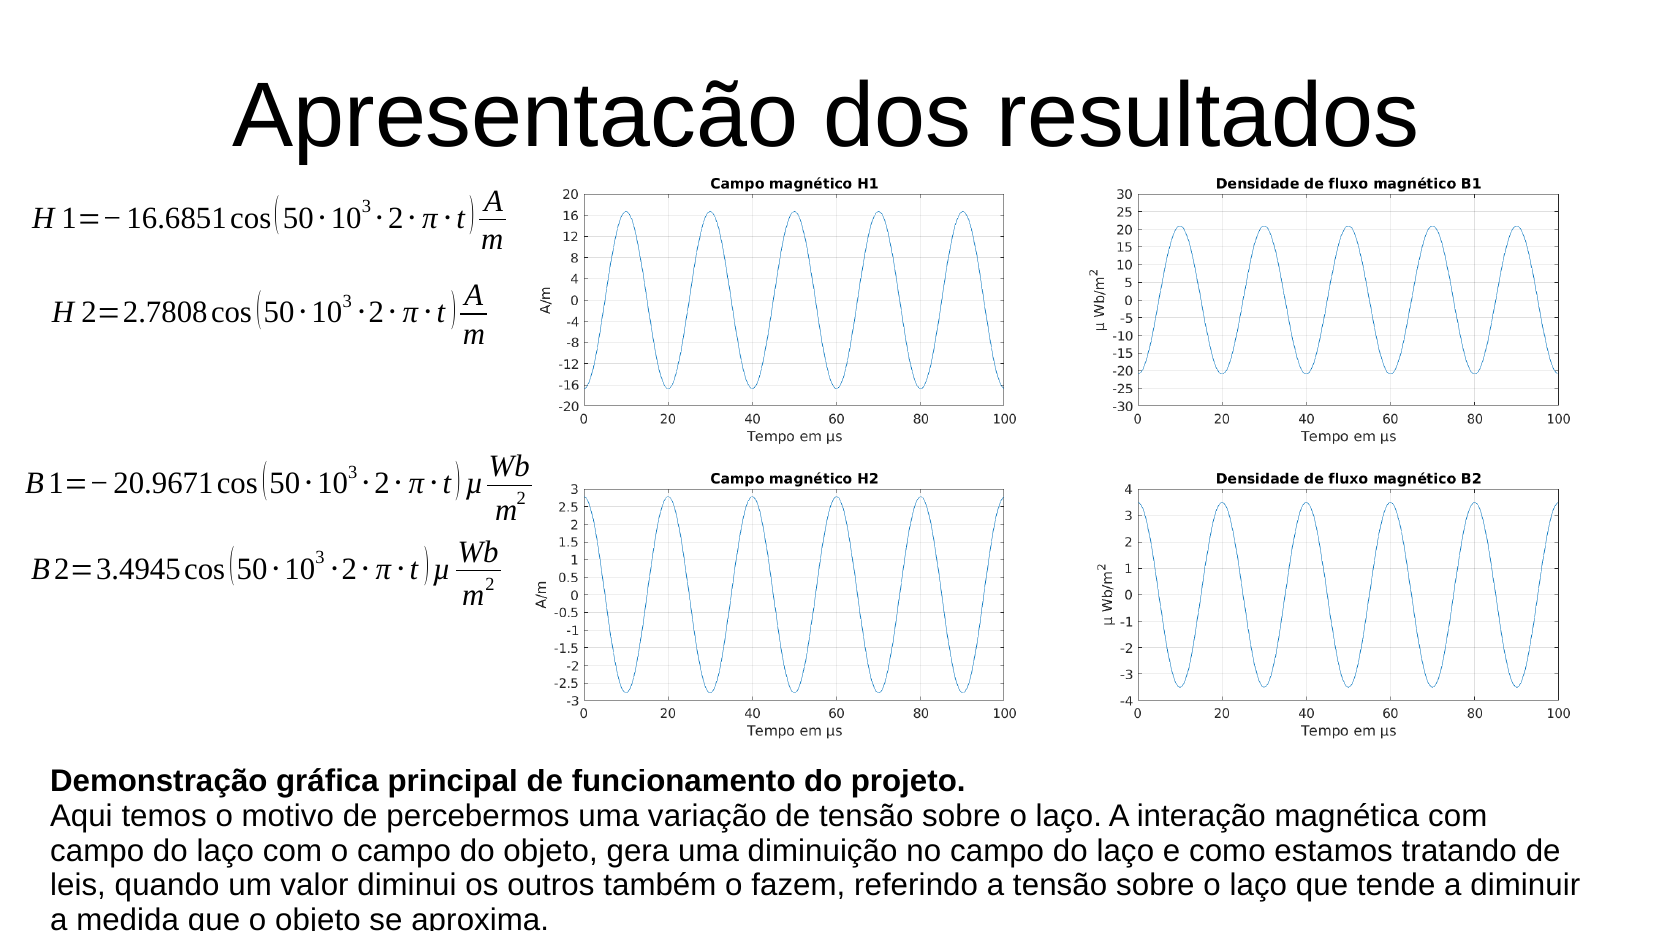

# Apresentação dos resultados
Demonstração gráfica principal de funcionamento do projeto.
Aqui temos o motivo de percebermos uma variação de tensão sobre o laço. A interação magnética com campo do laço com o campo do objeto, gera uma diminuição no campo do laço e como estamos tratando de leis, quando um valor diminui os outros também o fazem, referindo a tensão sobre o laço que tende a diminuir a medida que o objeto se aproxima.